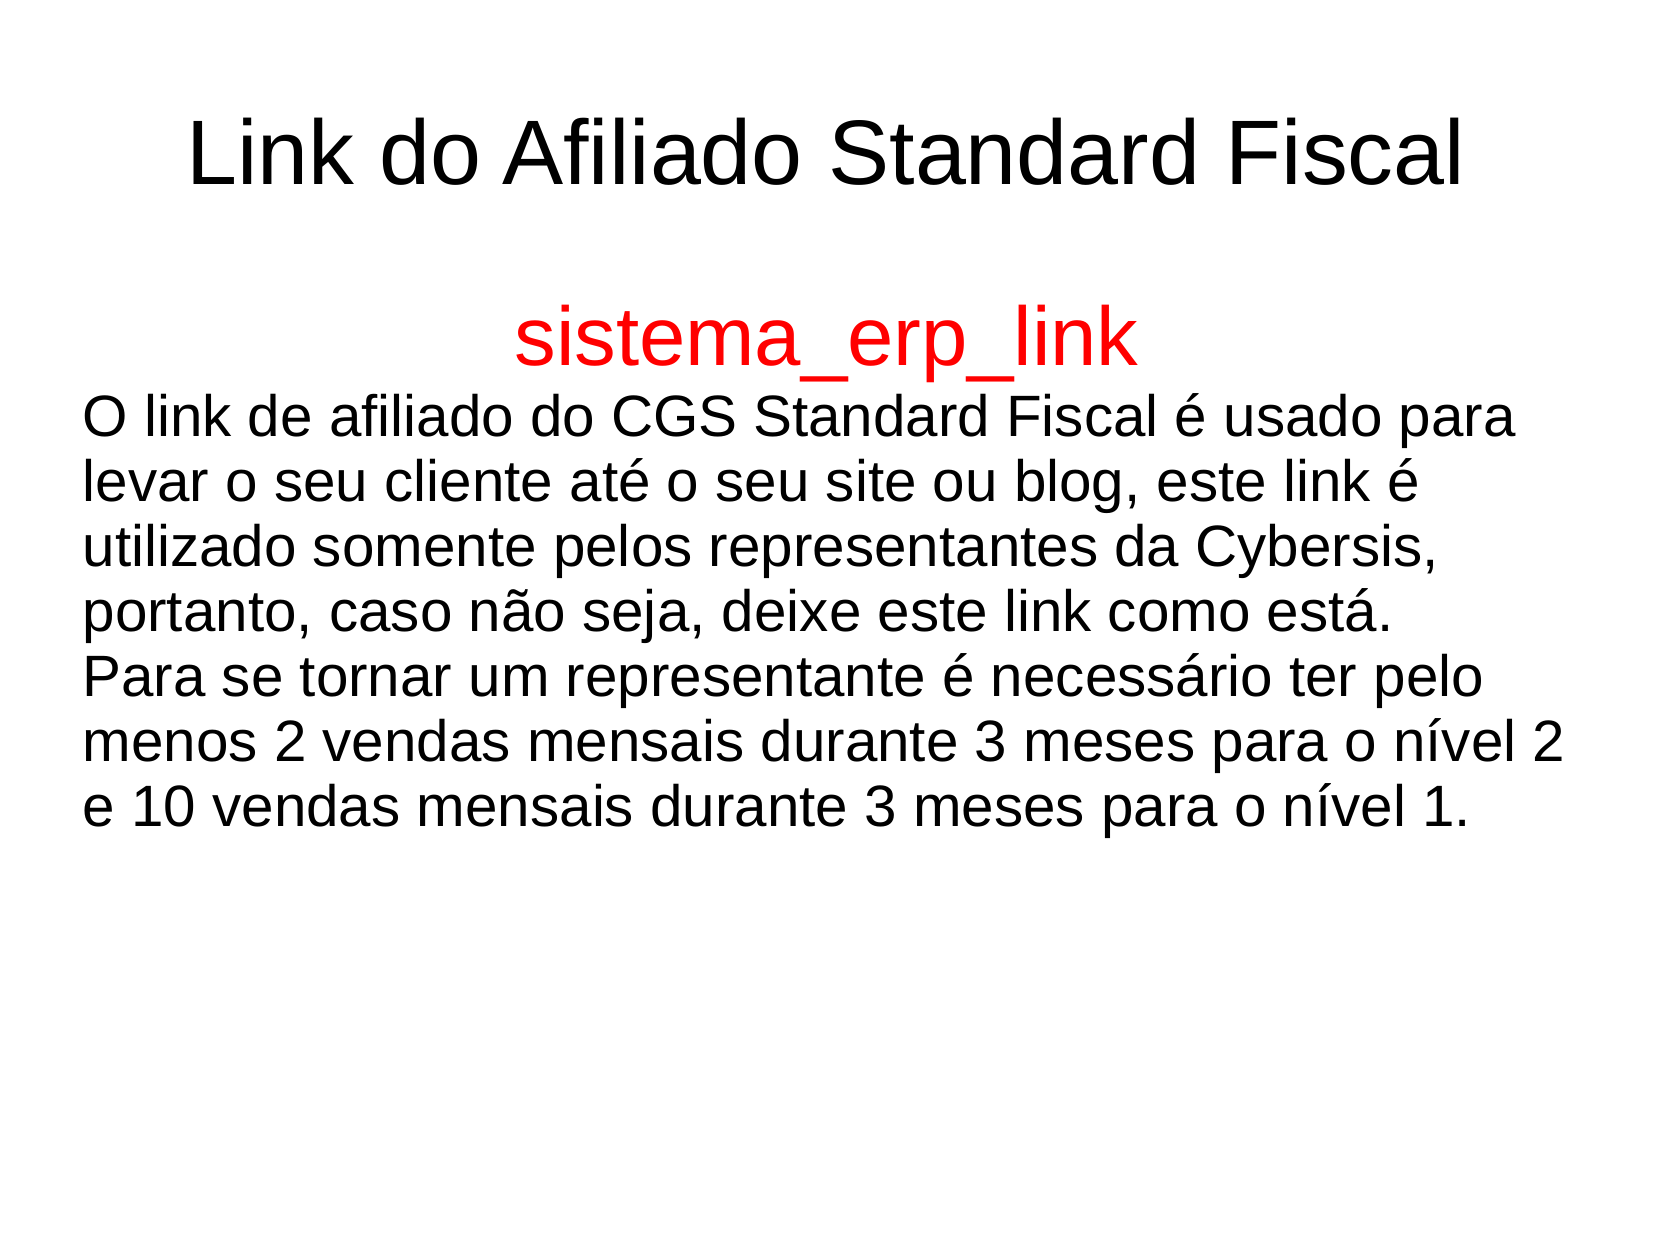

# Link do Afiliado Standard Fiscal
sistema_erp_link
O link de afiliado do CGS Standard Fiscal é usado para levar o seu cliente até o seu site ou blog, este link é utilizado somente pelos representantes da Cybersis, portanto, caso não seja, deixe este link como está.
Para se tornar um representante é necessário ter pelo menos 2 vendas mensais durante 3 meses para o nível 2 e 10 vendas mensais durante 3 meses para o nível 1.